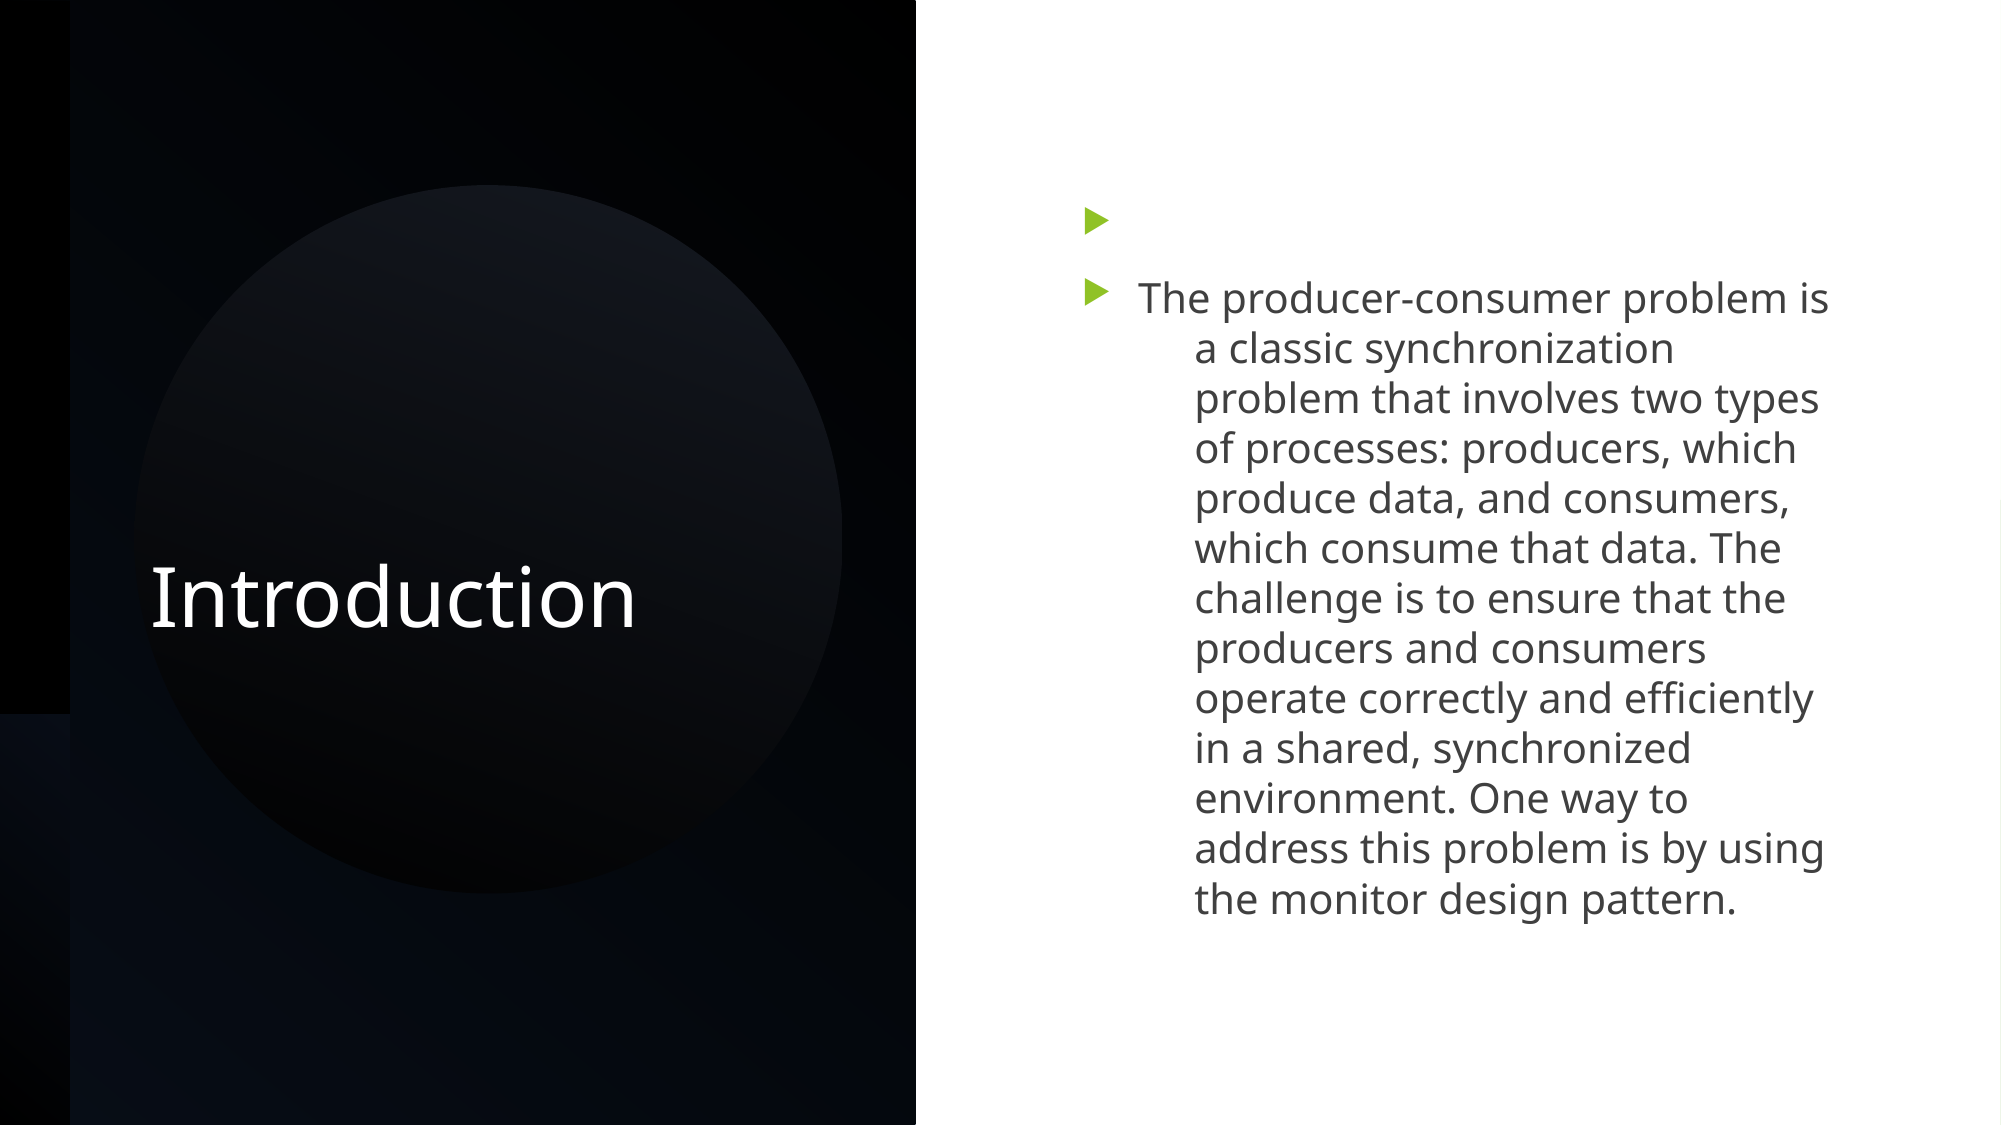

# Introduction
The producer-consumer problem is a classic synchronization problem that involves two types of processes: producers, which produce data, and consumers, which consume that data. The challenge is to ensure that the producers and consumers operate correctly and efficiently in a shared, synchronized environment. One way to address this problem is by using the monitor design pattern.